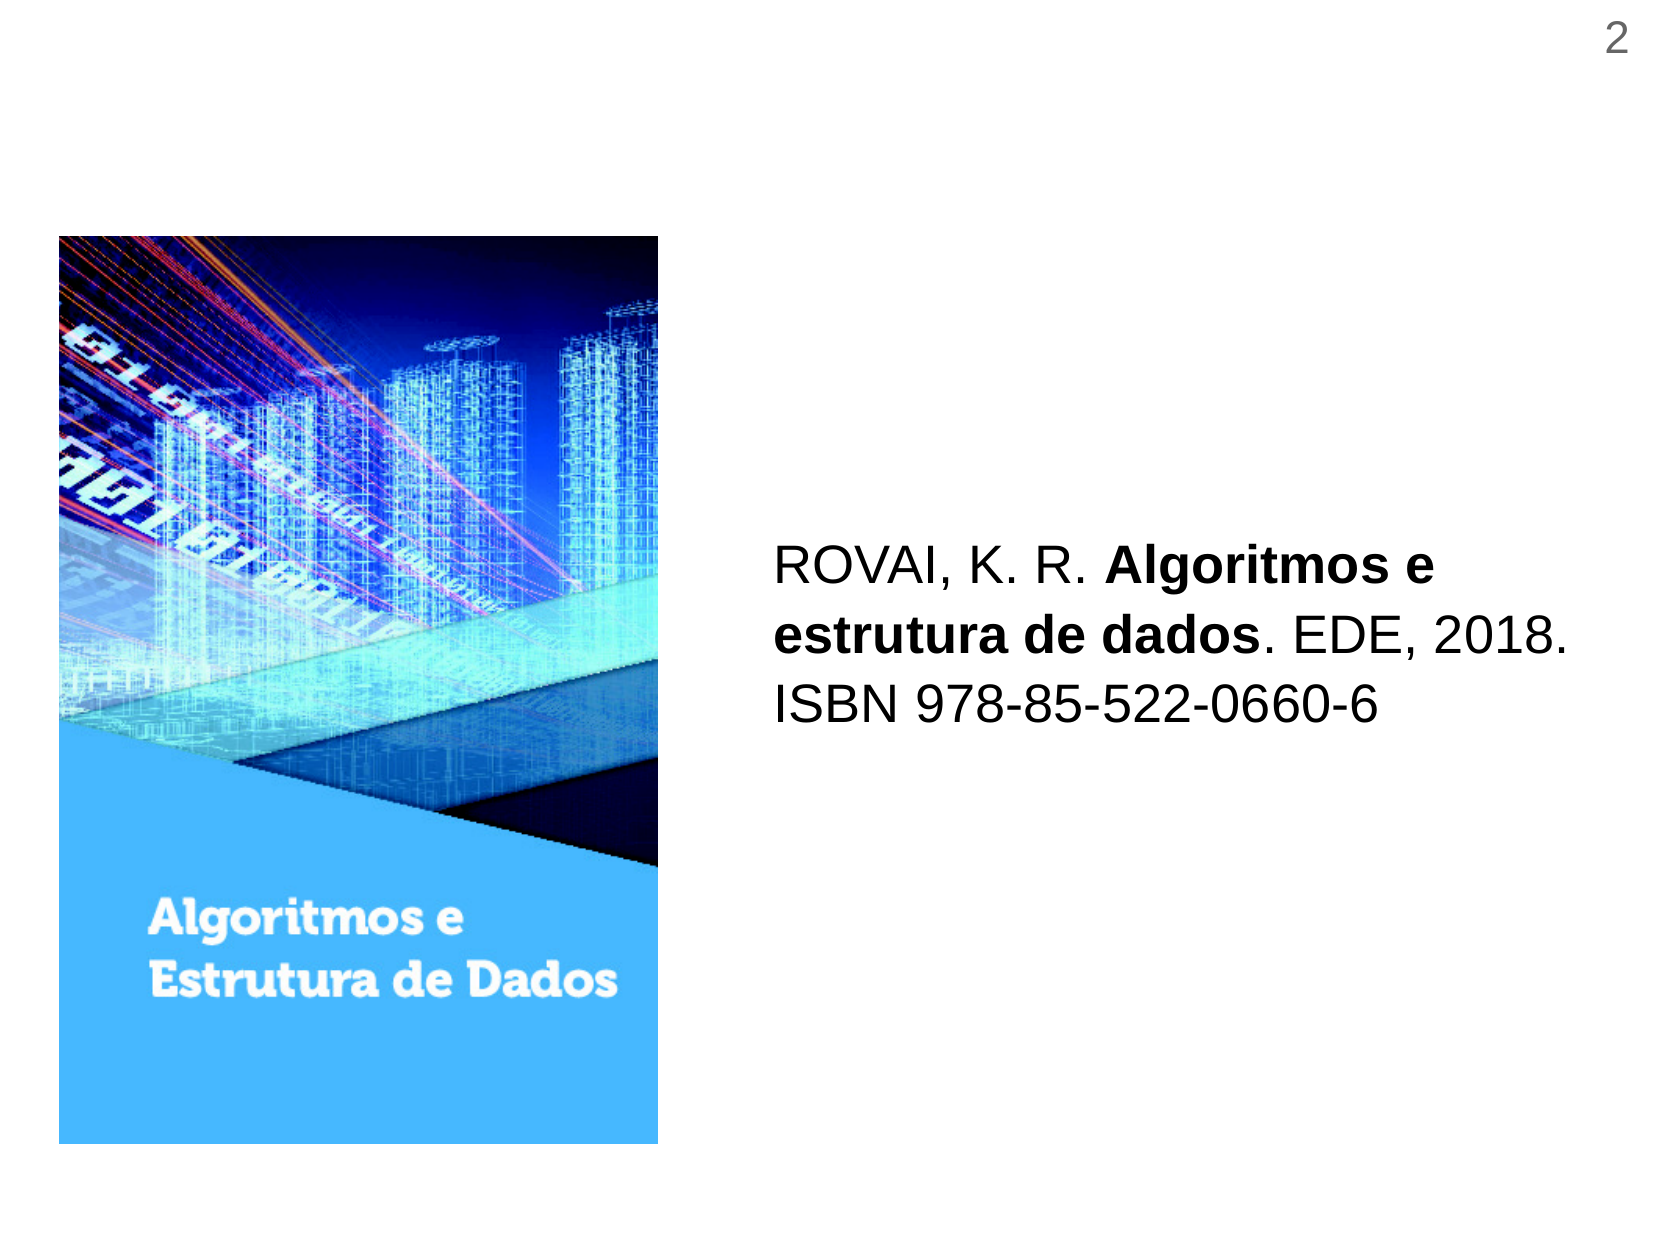

2
#
ROVAI, K. R. Algoritmos e estrutura de dados. EDE, 2018. ISBN 978-85-522-0660-6